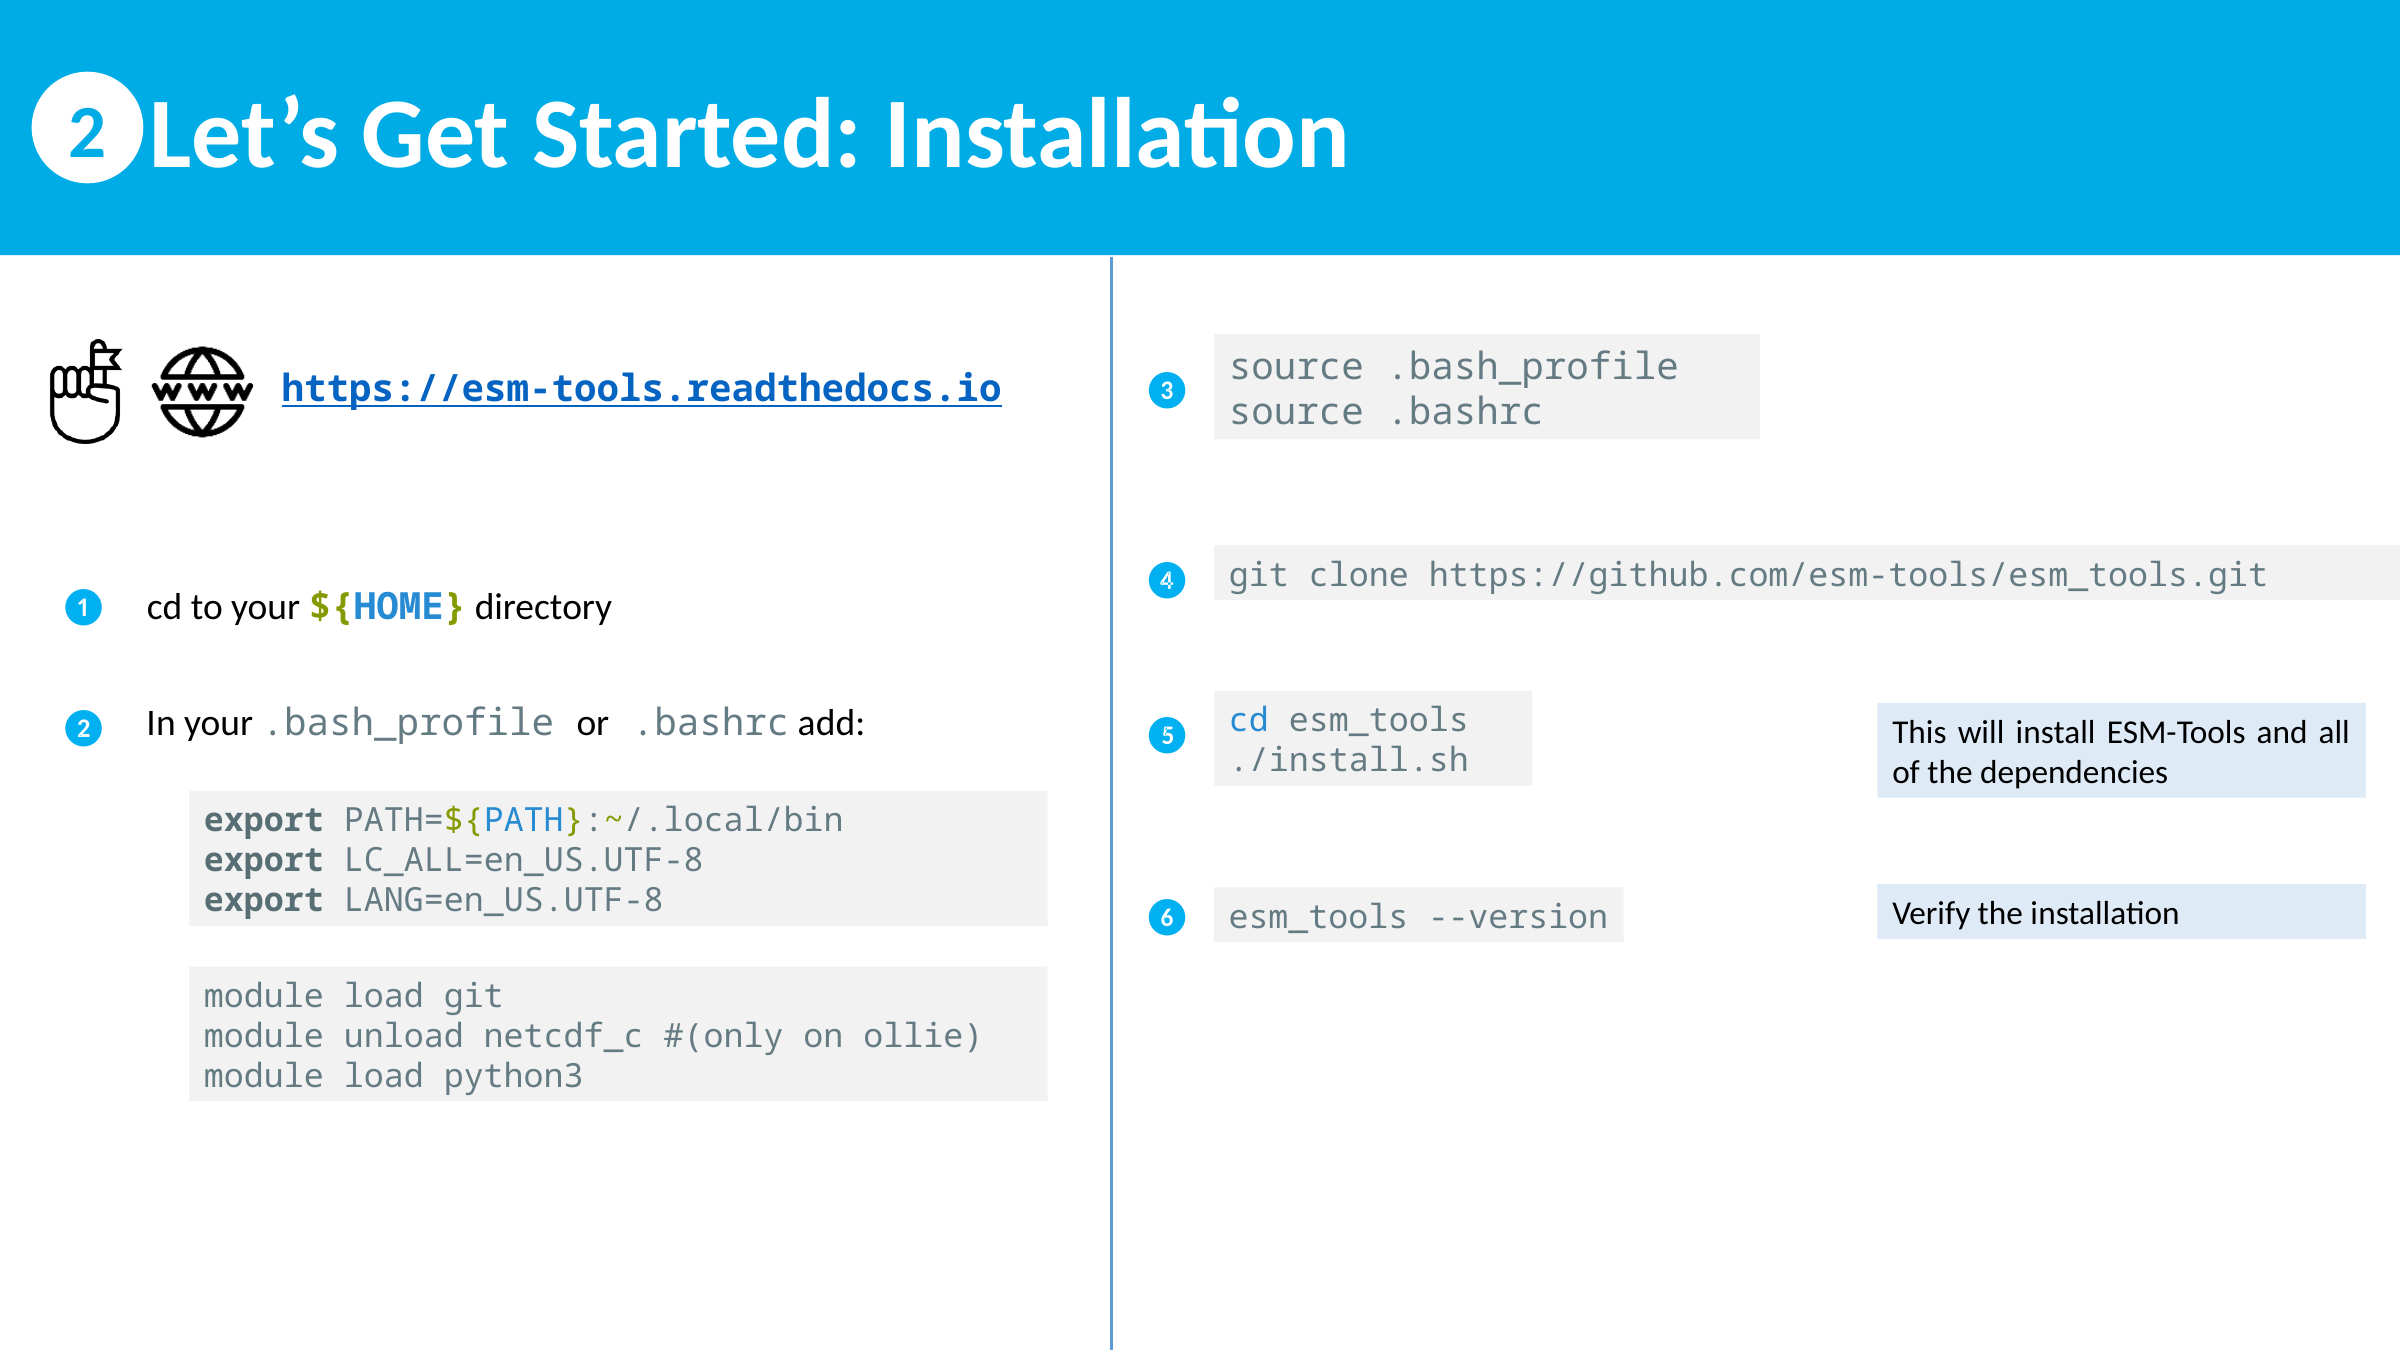

Let’s Get Started: Installation
2
source .bash_profile source .bashrc
https://esm-tools.readthedocs.io
❸
git clone https://github.com/esm-tools/esm_tools.git
❹
❶
cd to your ${HOME} directory
In your .bash_profile or .bashrc add:
cd esm_tools
./install.sh
❷
❺
This will install ESM-Tools and all of the dependencies
export PATH=${PATH}:~/.local/bin
export LC_ALL=en_US.UTF-8
export LANG=en_US.UTF-8
Verify the installation
❻
esm_tools --version
module load git
module unload netcdf_c #(only on ollie)
module load python3